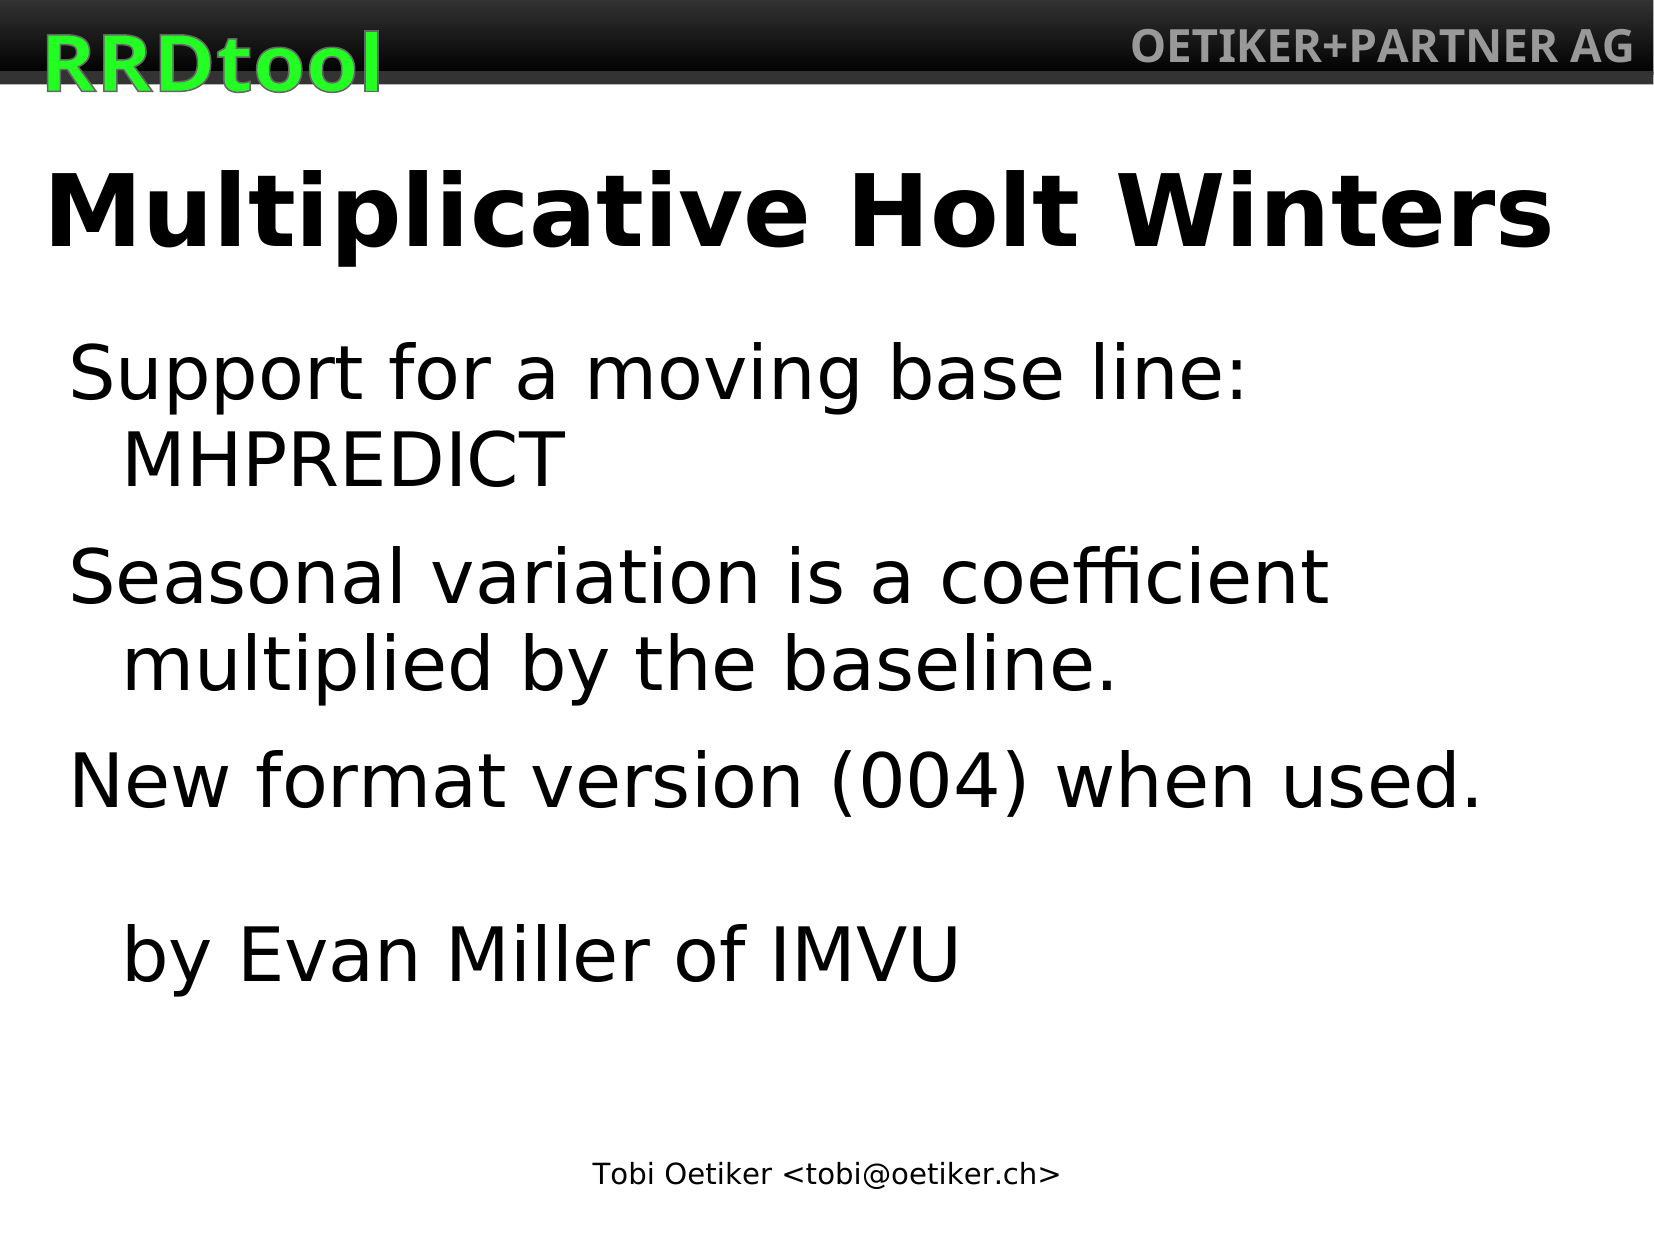

# Multiplicative Holt Winters
Support for a moving base line:
MHPREDICT
Seasonal variation is a coefficient multiplied by the baseline.
New format version (004) when used.
by Evan Miller of IMVU